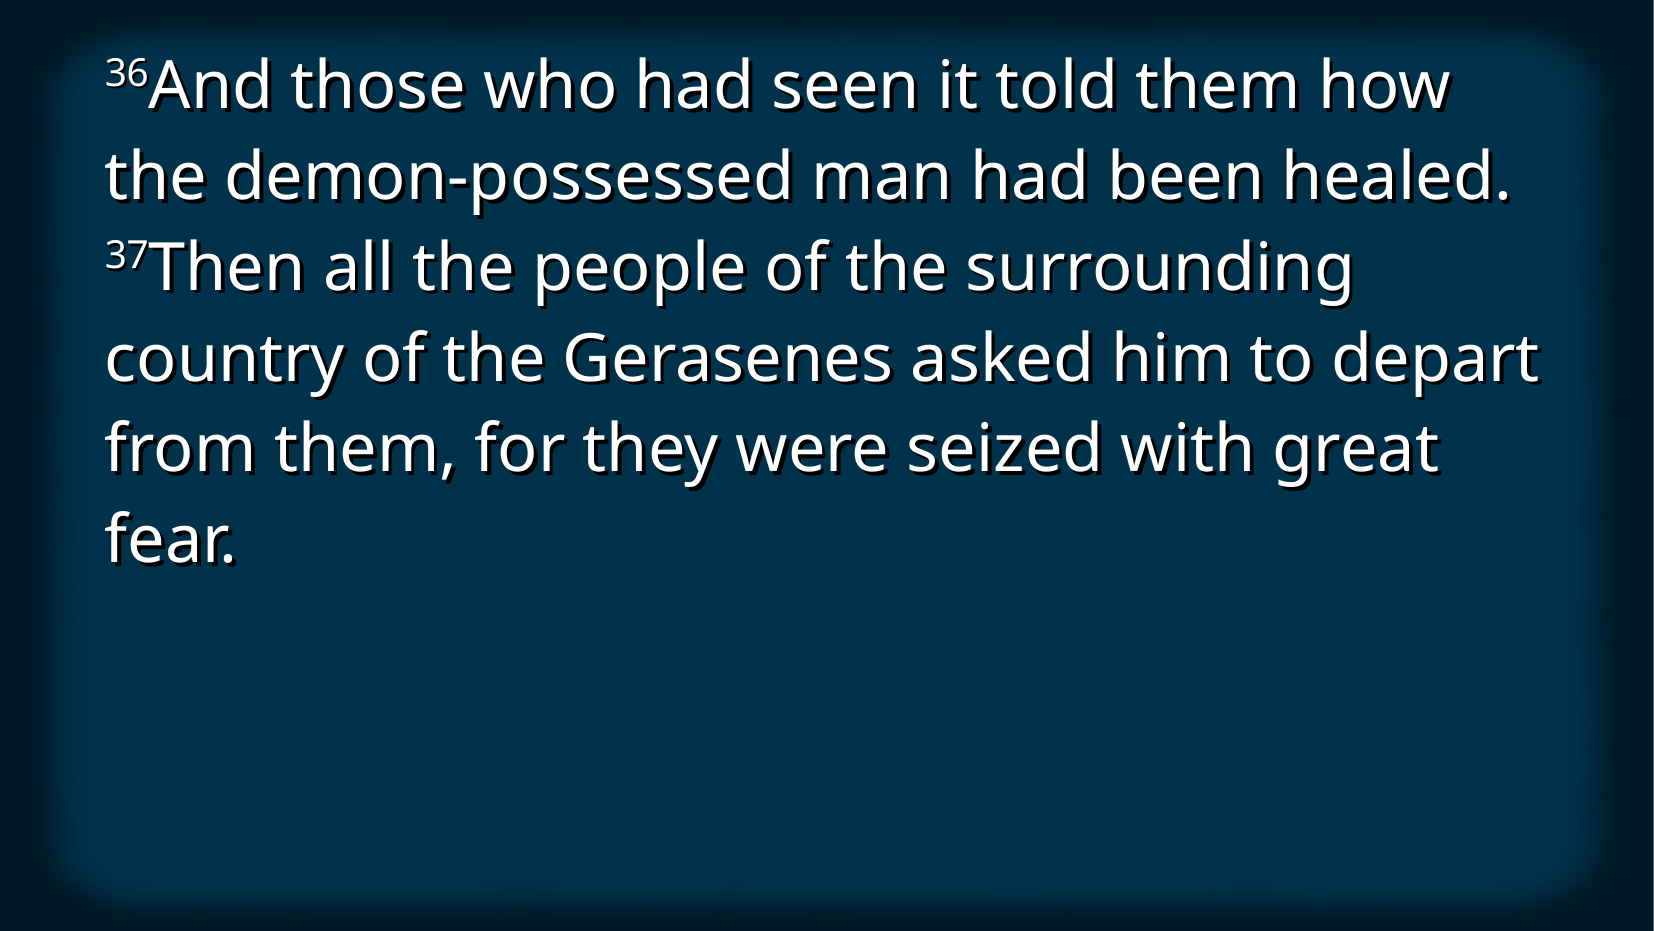

36And those who had seen it told them how the demon-possessed man had been healed. 37Then all the people of the surrounding country of the Gerasenes asked him to depart from them, for they were seized with great fear.